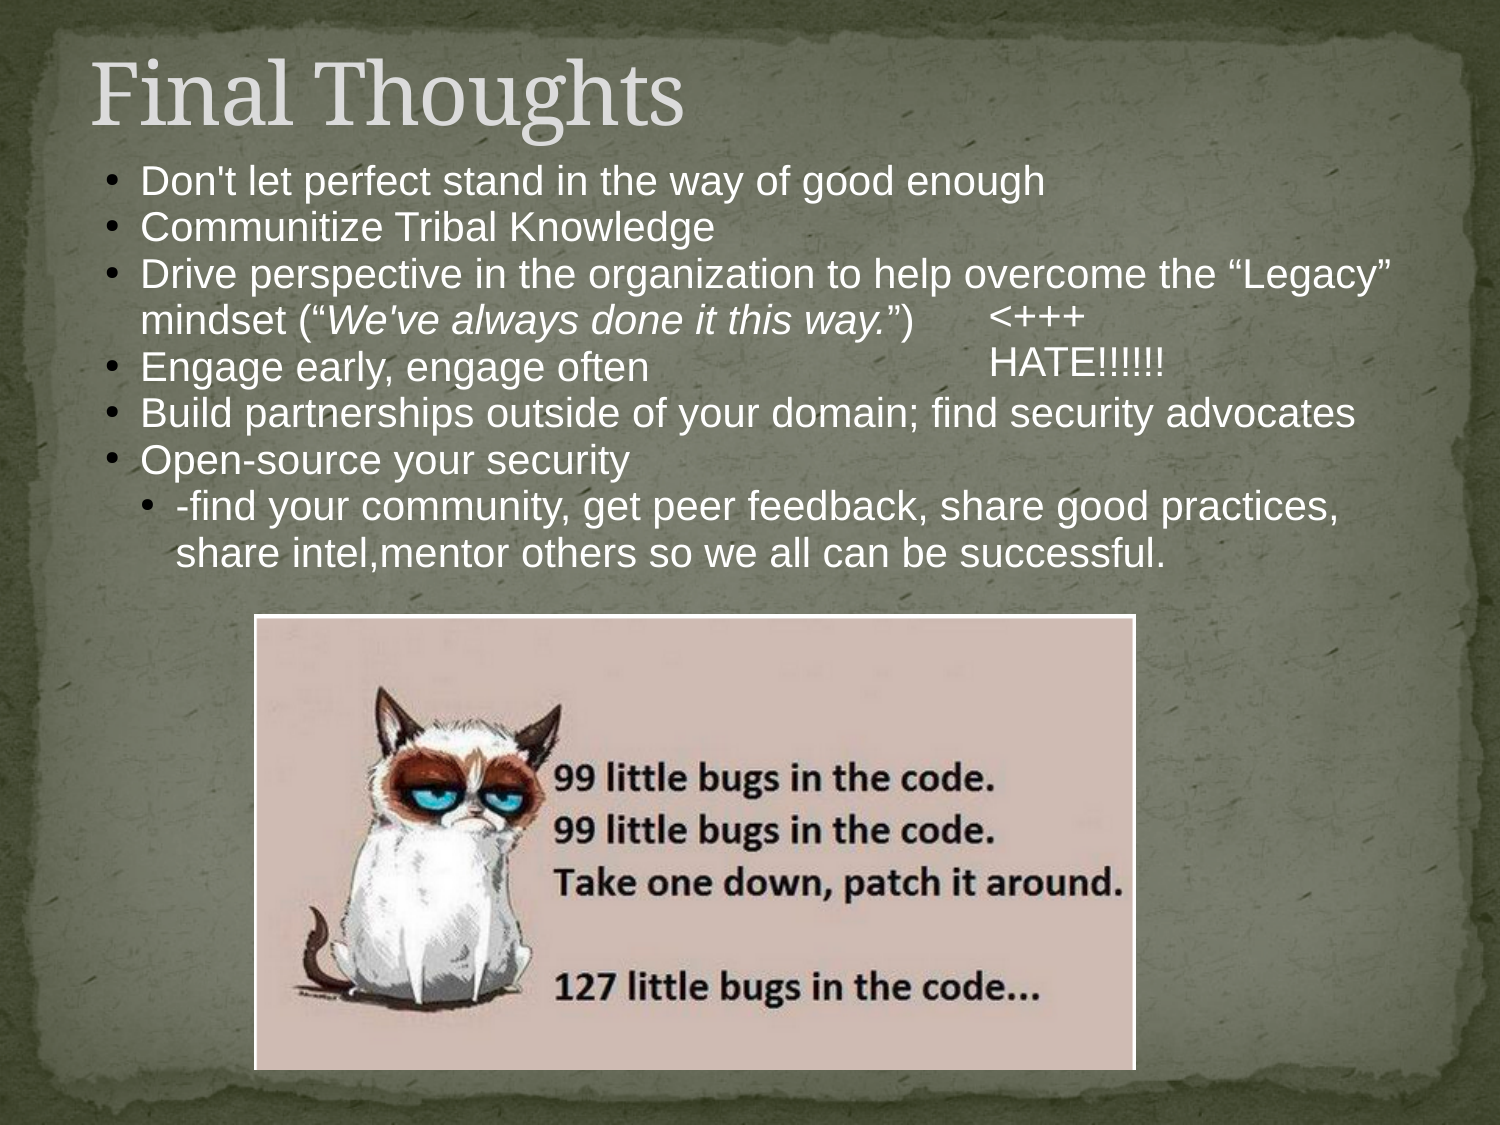

# Final Thoughts
Don't let perfect stand in the way of good enough
Communitize Tribal Knowledge
Drive perspective in the organization to help overcome the “Legacy” mindset (“We've always done it this way.”)
Engage early, engage often
Build partnerships outside of your domain; find security advocates
Open-source your security
-find your community, get peer feedback, share good practices, share intel,mentor others so we all can be successful.
<+++ HATE!!!!!!